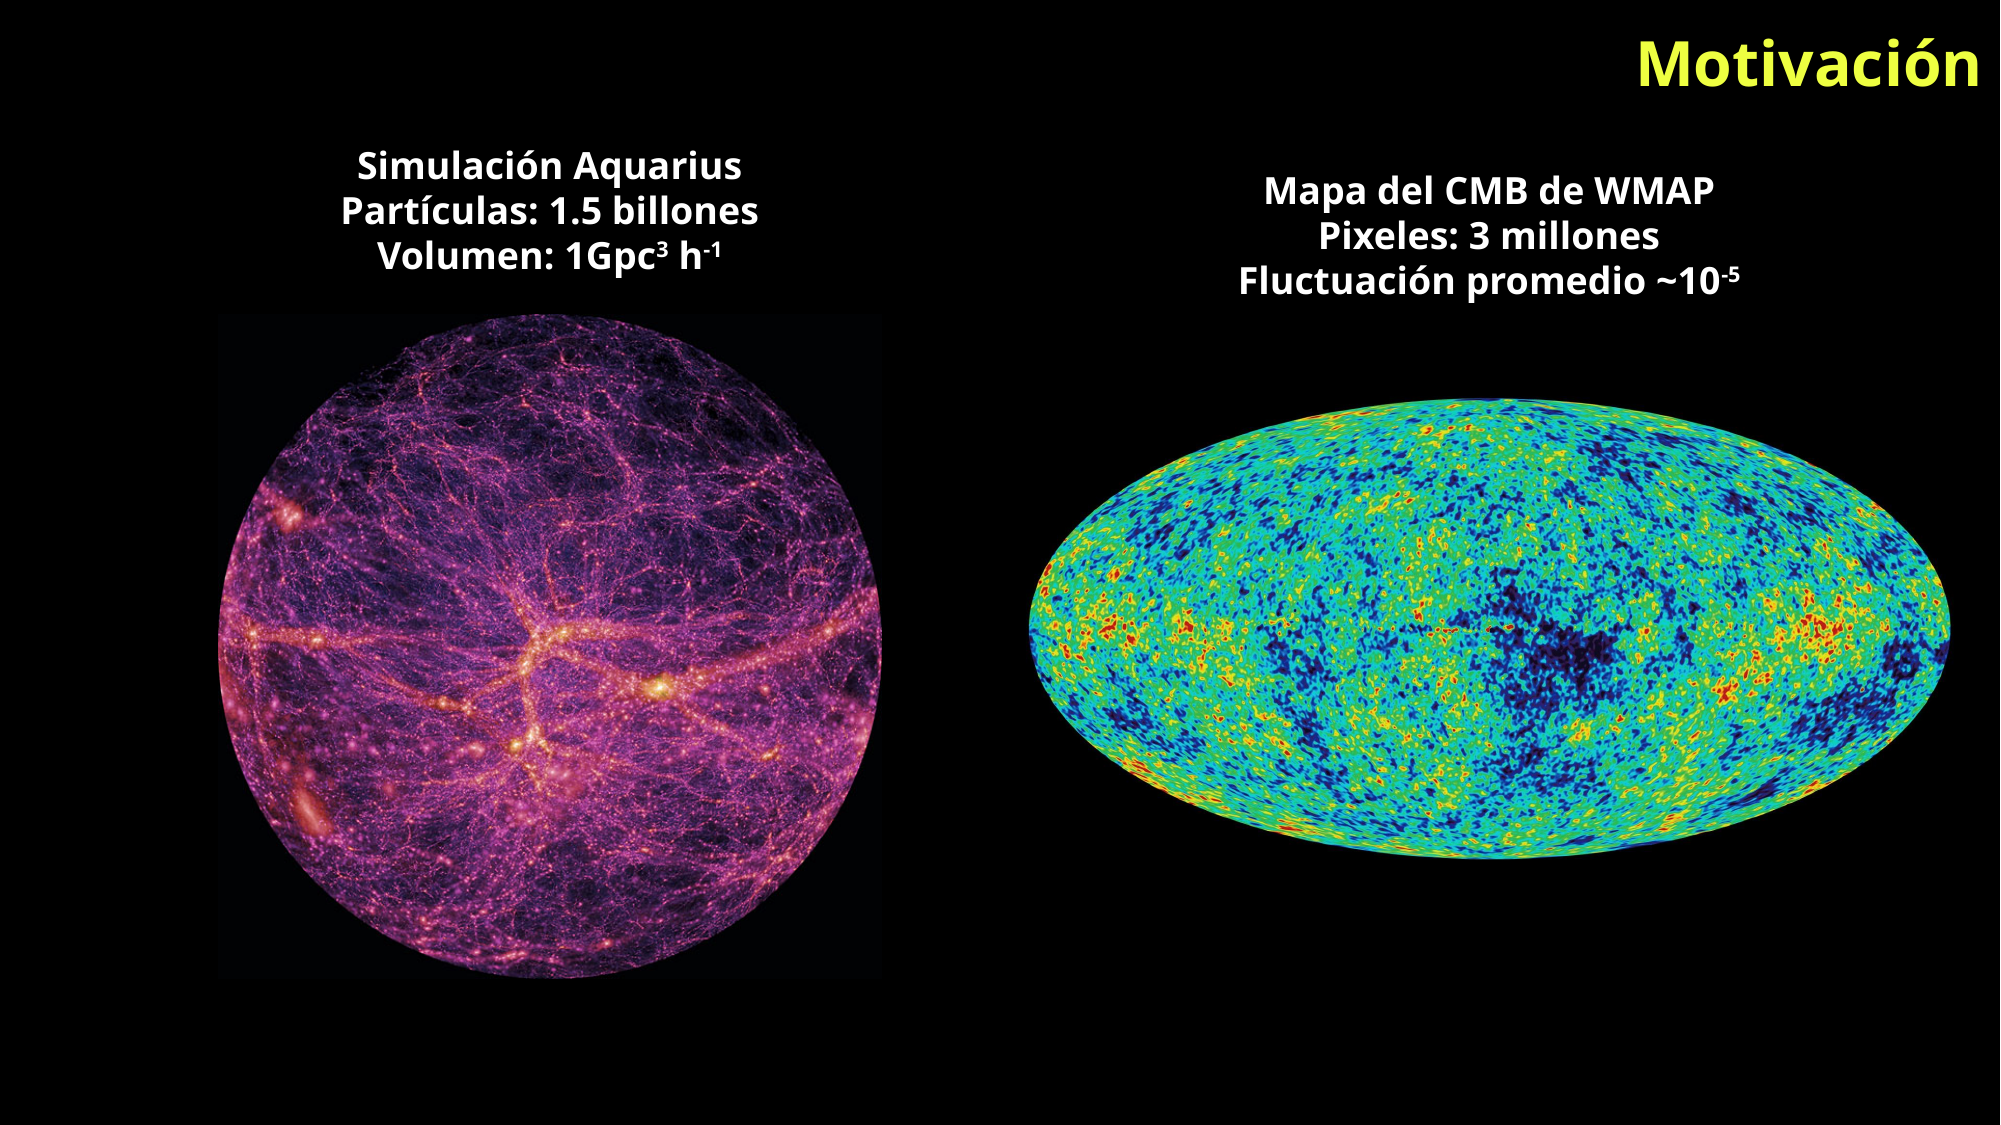

# Motivación
Simulación Aquarius
Partículas: 1.5 billones
Volumen: 1Gpc3 h-1
Mapa del CMB de WMAP
Pixeles: 3 millones
Fluctuación promedio ~10-5